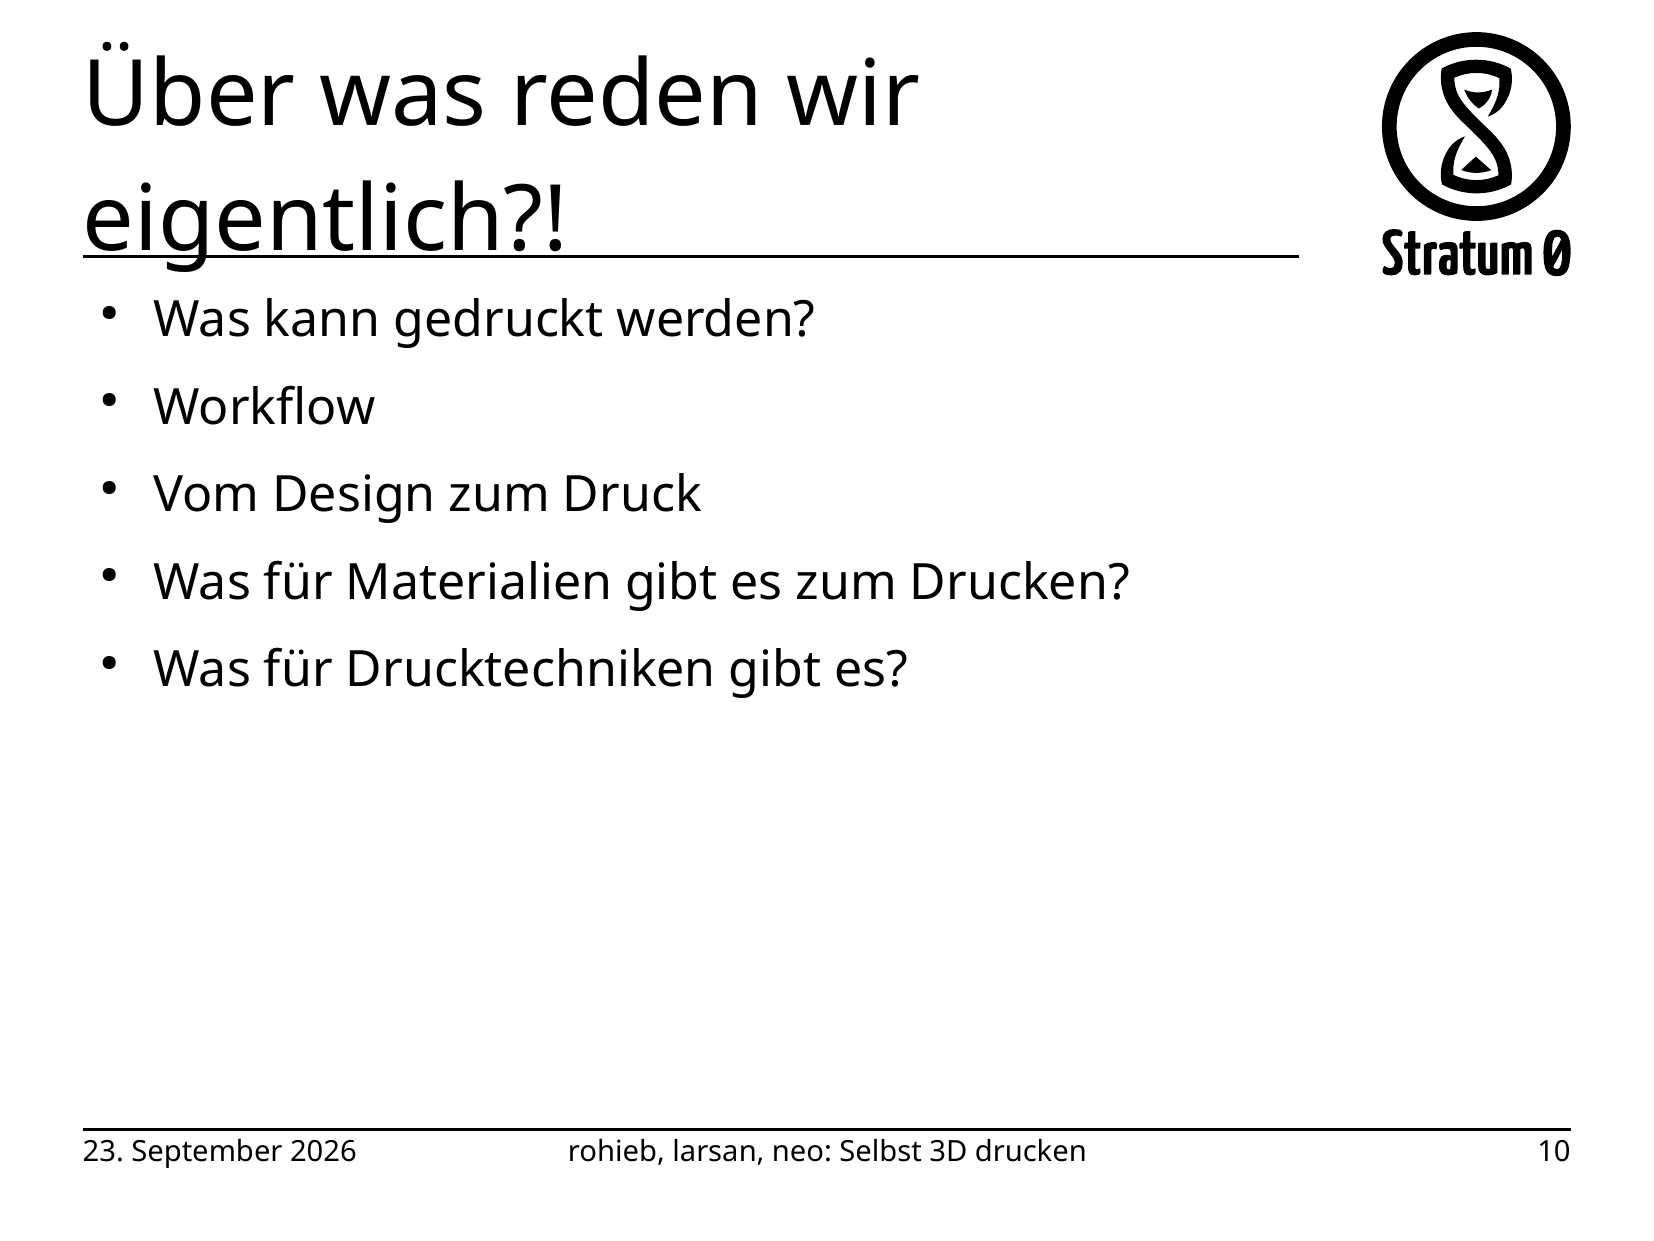

# Über was reden wir eigentlich?!
Was kann gedruckt werden?
Workflow
Vom Design zum Druck
Was für Materialien gibt es zum Drucken?
Was für Drucktechniken gibt es?
rohieb, larsan, neo: Selbst 3D drucken
10